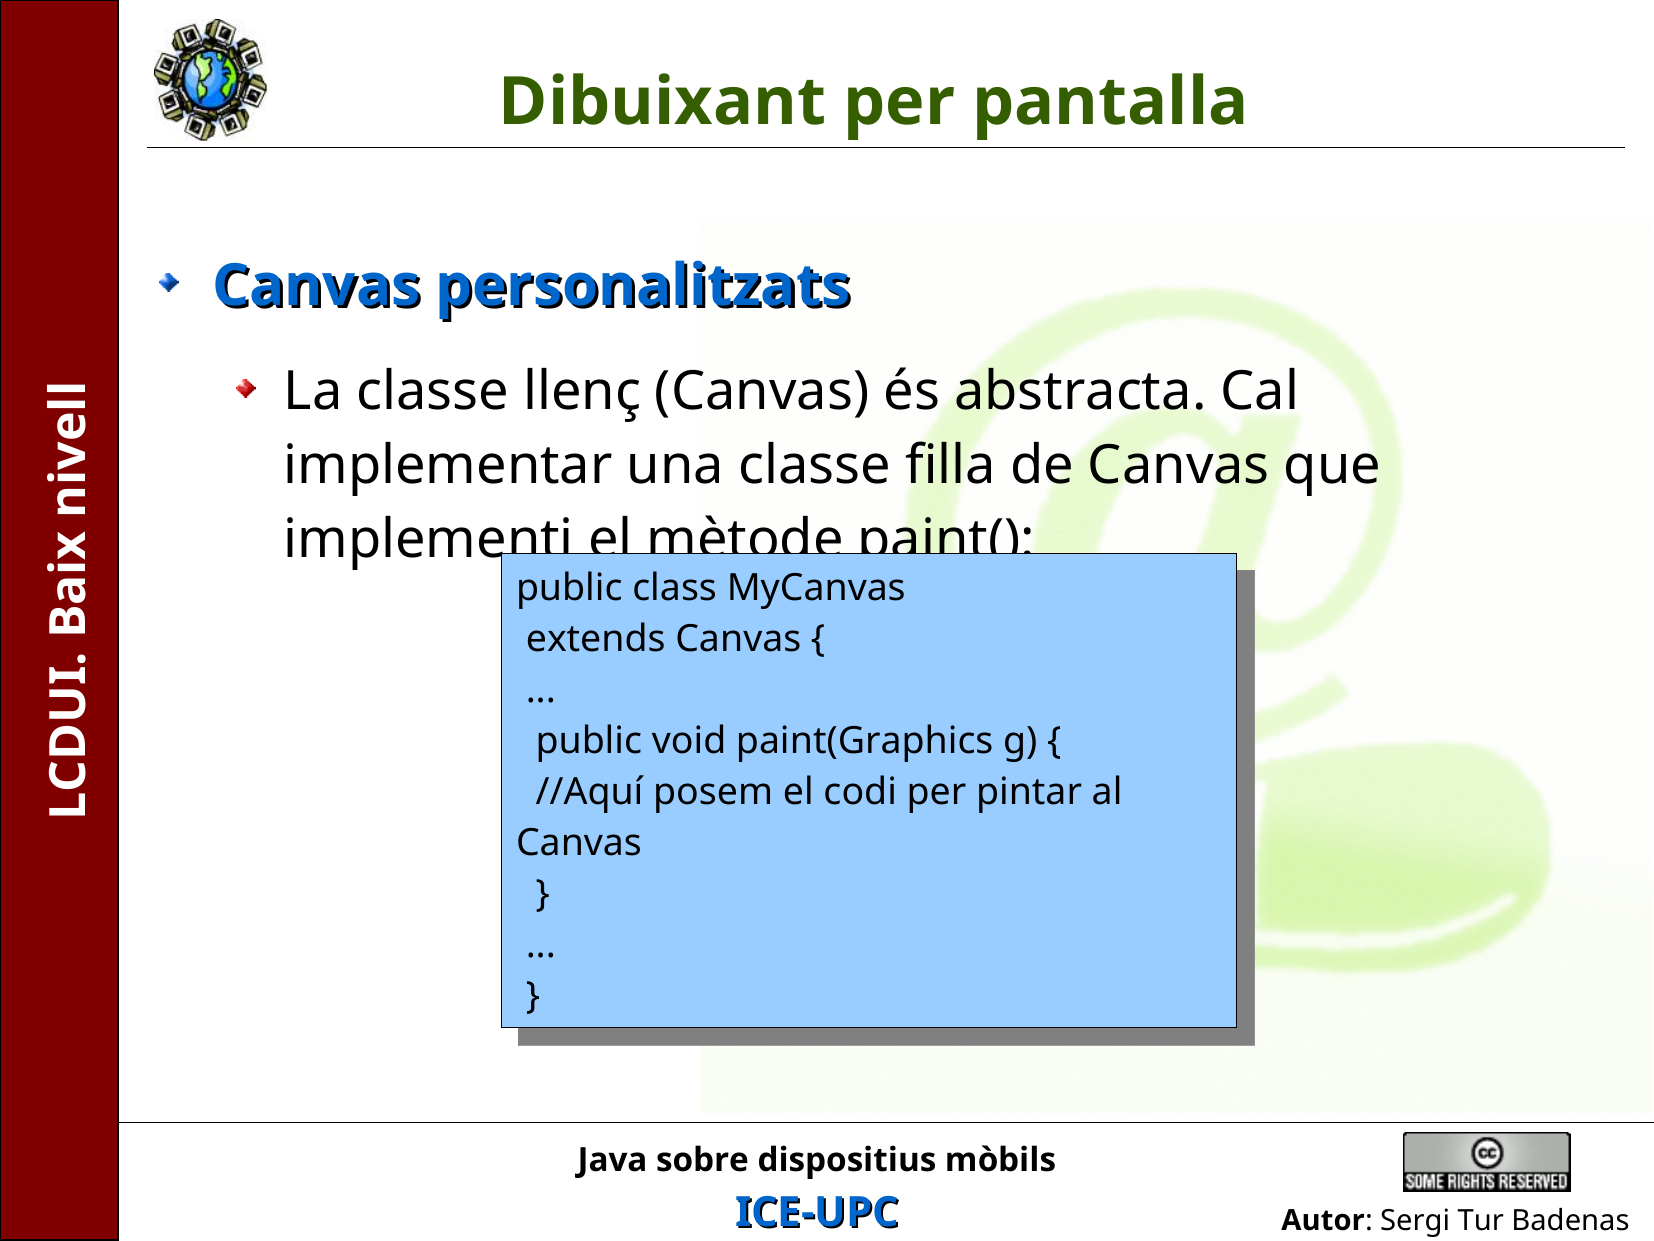

# Dibuixant per pantalla
Canvas personalitzats
La classe llenç (Canvas) és abstracta. Cal implementar una classe filla de Canvas que implementi el mètode paint():
public class MyCanvas
 extends Canvas {
 ...
 public void paint(Graphics g) {
 //Aquí posem el codi per pintar al Canvas
 }
 ...
 }